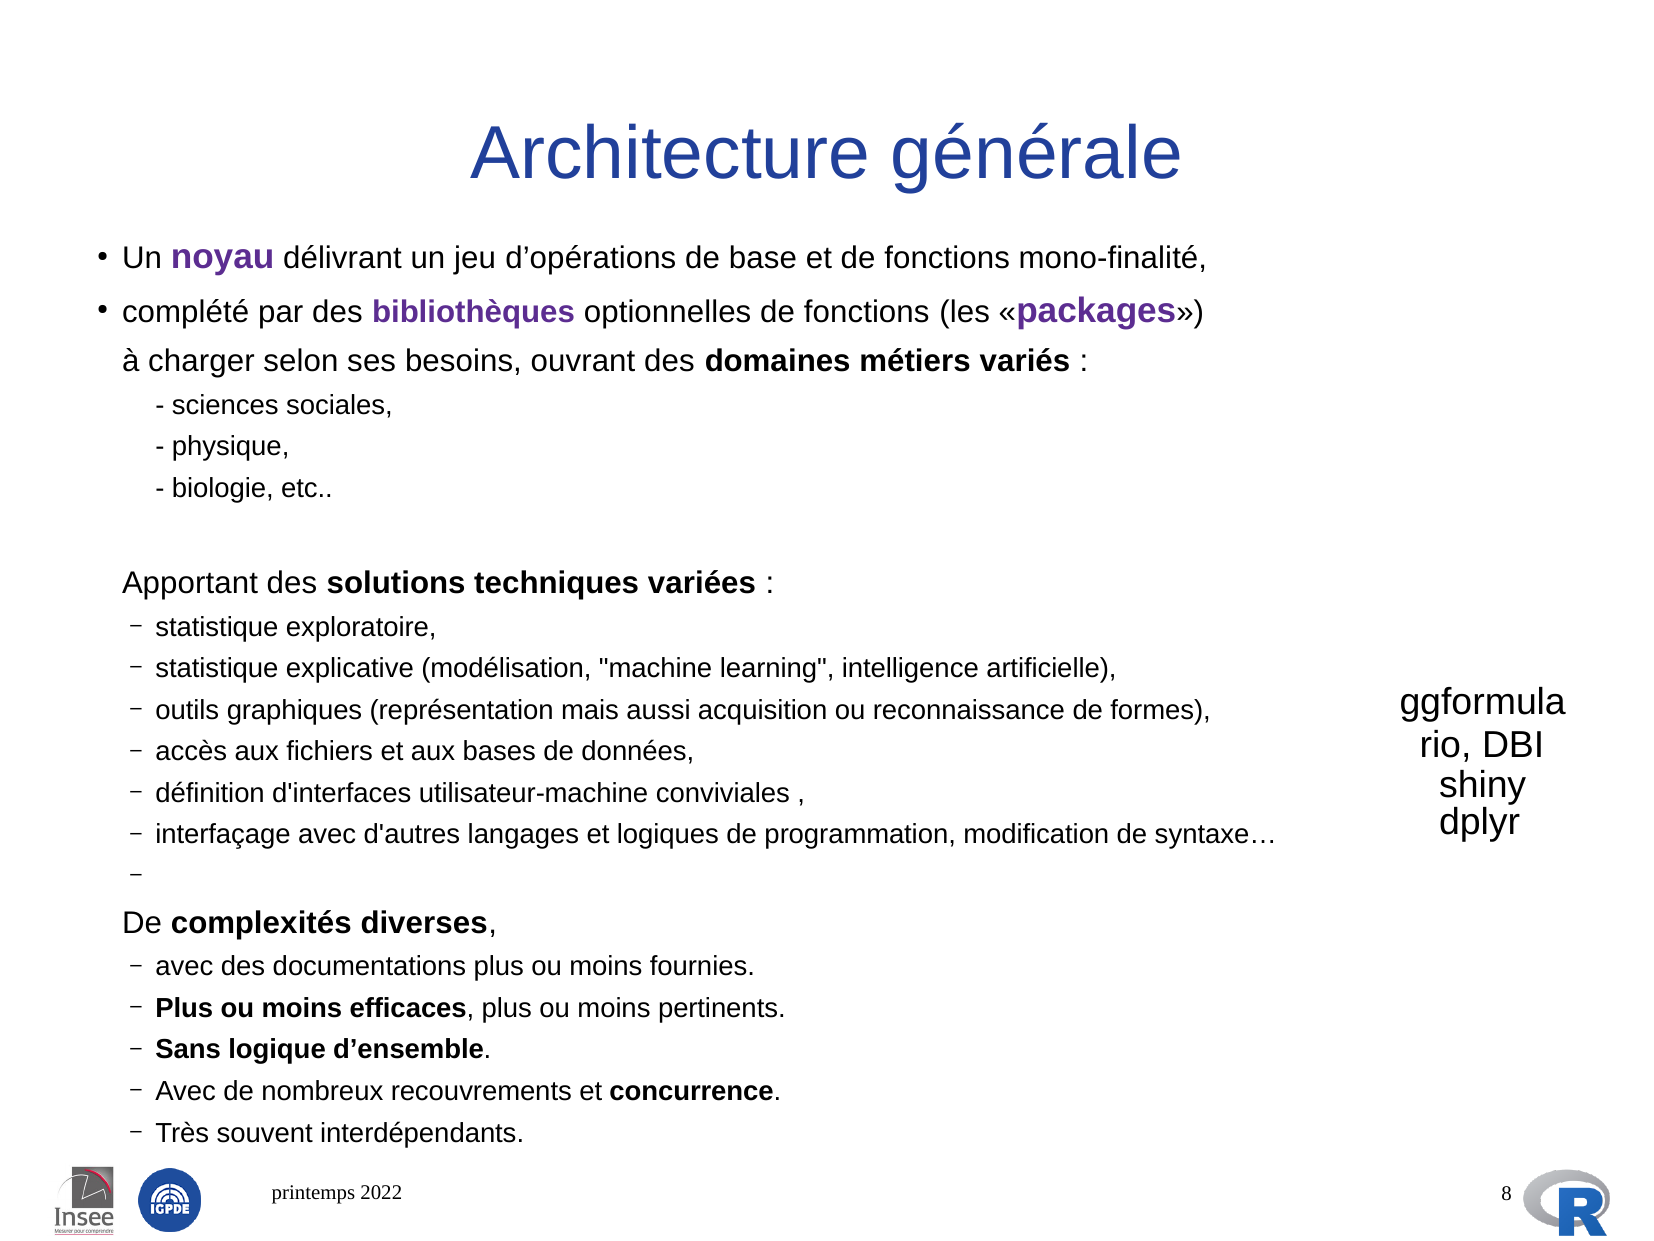

# Architecture générale
Un noyau délivrant un jeu d’opérations de base et de fonctions mono-finalité,
complété par des bibliothèques optionnelles de fonctions (les «packages»)
à charger selon ses besoins, ouvrant des domaines métiers variés :
- sciences sociales,
- physique,
- biologie, etc..
Apportant des solutions techniques variées :
statistique exploratoire,
statistique explicative (modélisation, "machine learning", intelligence artificielle),
outils graphiques (représentation mais aussi acquisition ou reconnaissance de formes),
accès aux fichiers et aux bases de données,
définition d'interfaces utilisateur-machine conviviales ,
interfaçage avec d'autres langages et logiques de programmation, modification de syntaxe…
De complexités diverses,
avec des documentations plus ou moins fournies.
Plus ou moins efficaces, plus ou moins pertinents.
Sans logique d’ensemble.
Avec de nombreux recouvrements et concurrence.
Très souvent interdépendants.
ggformula
rio, DBI
shiny
dplyr
printemps 2022
8